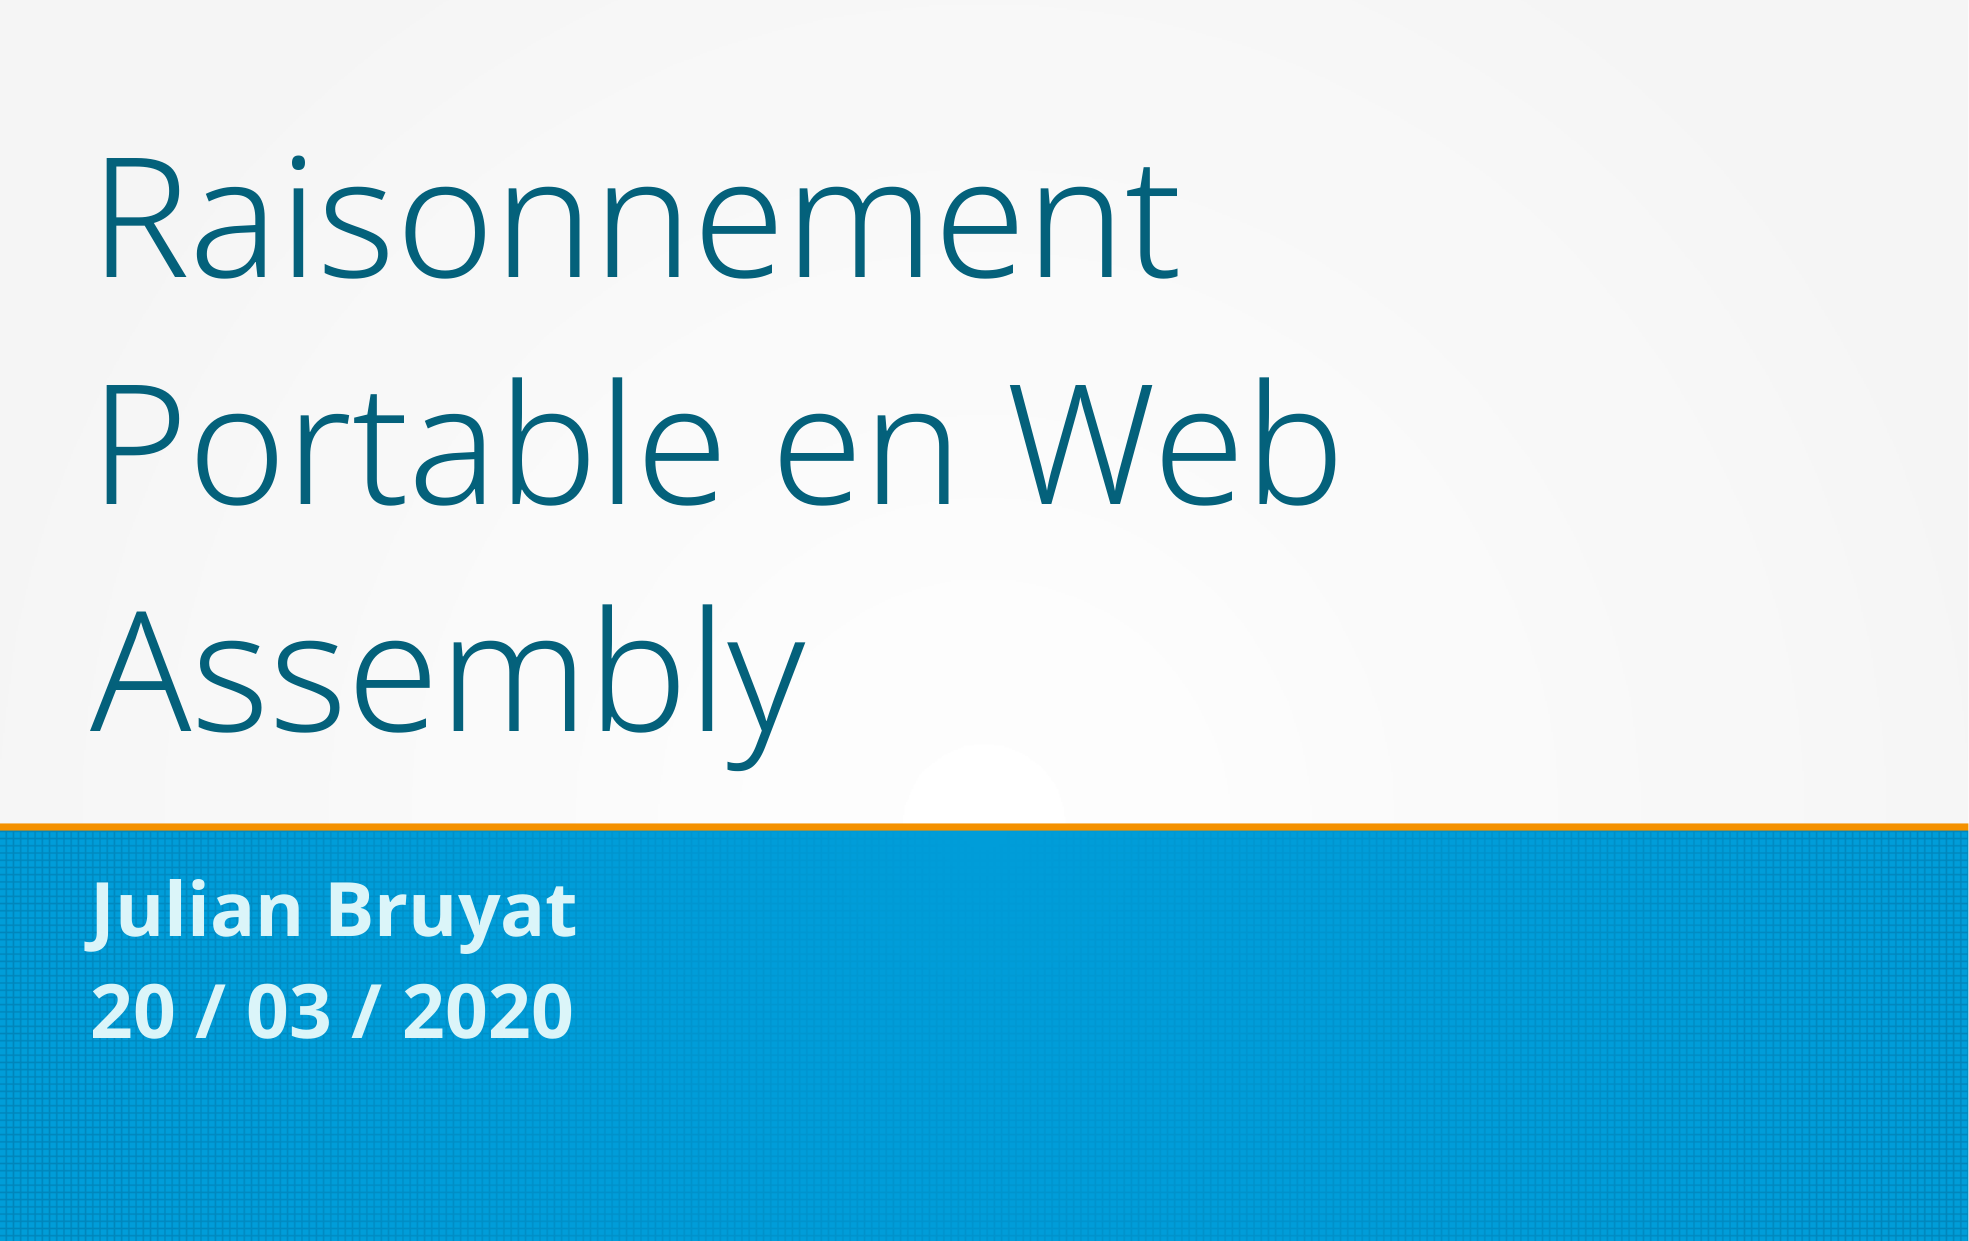

# Raisonnement Portable en Web Assembly
Julian Bruyat
20 / 03 / 2020